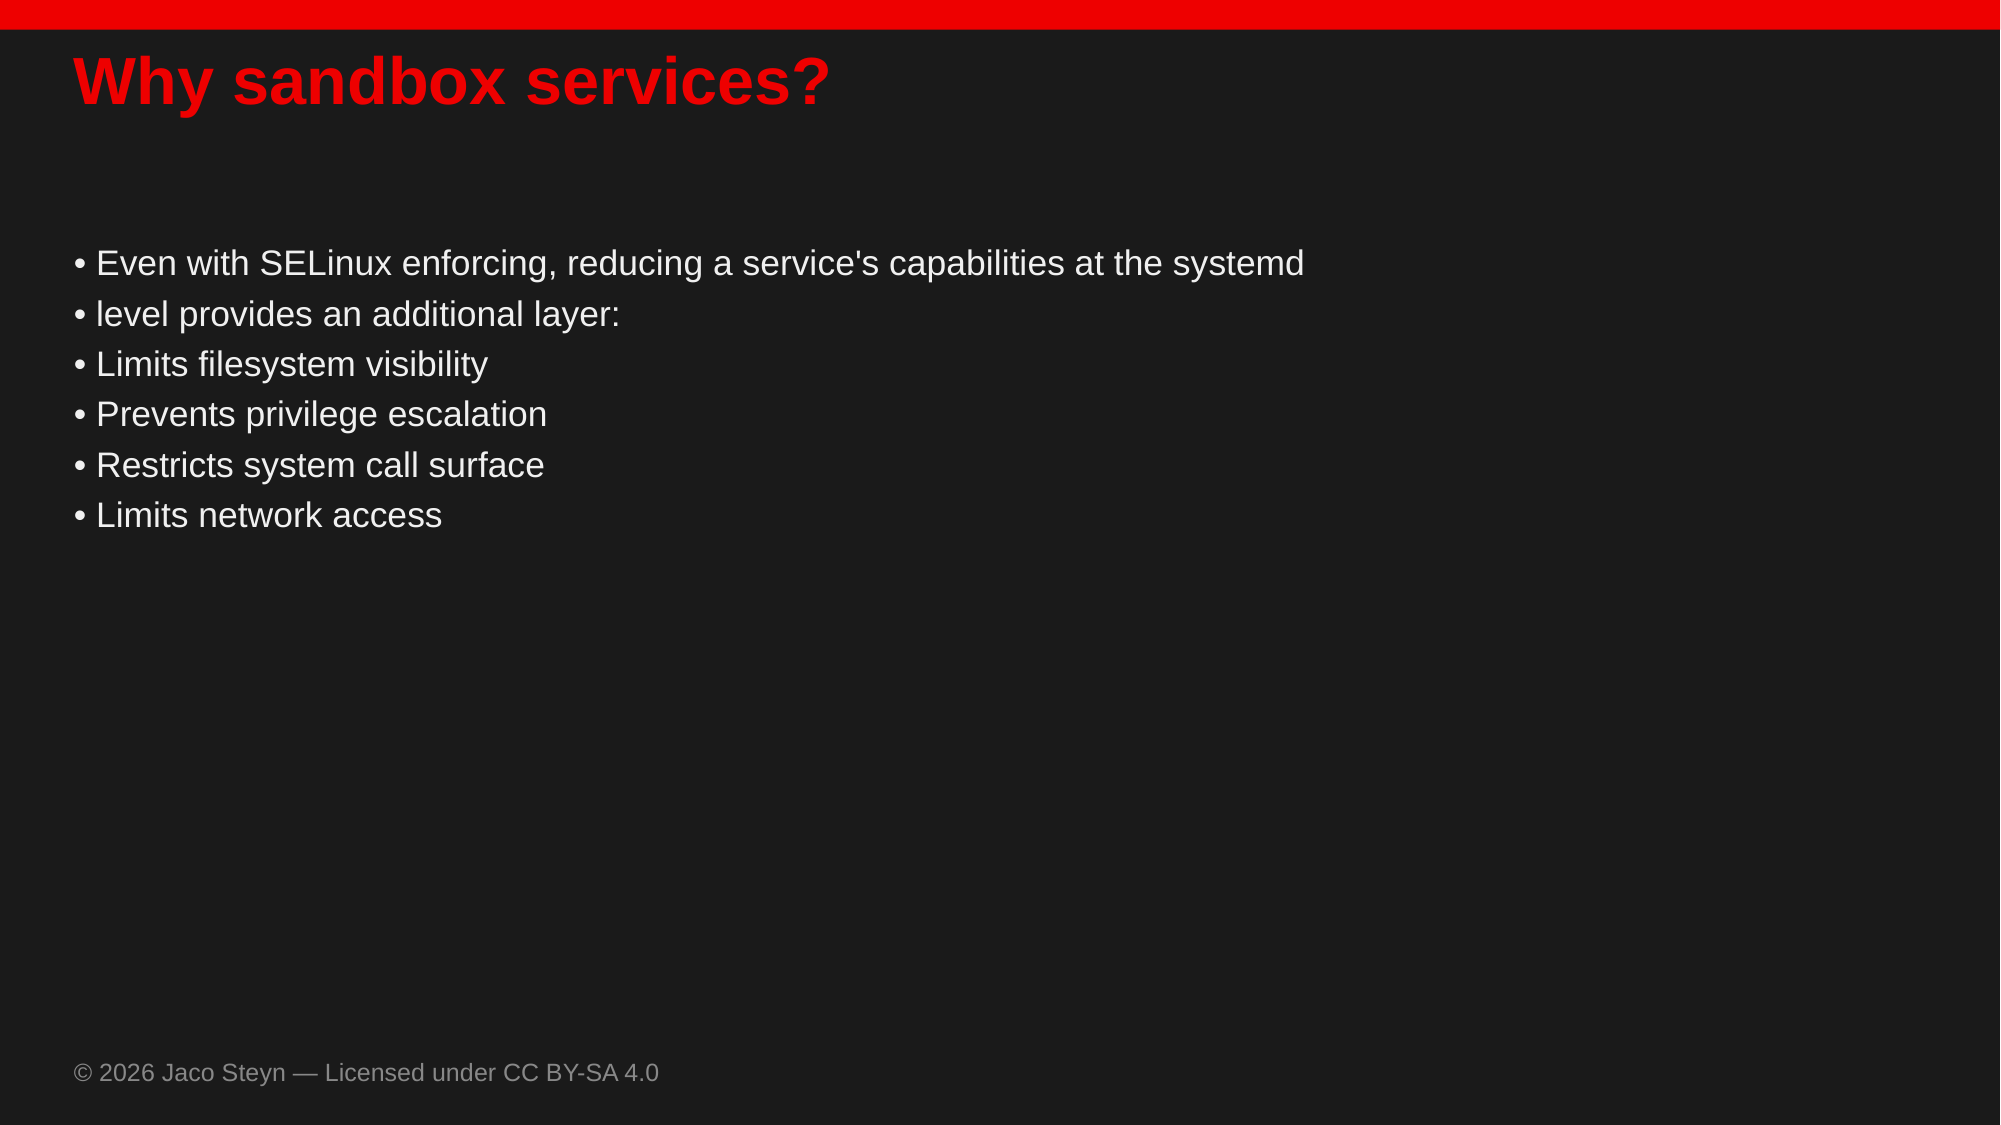

Why sandbox services?
• Even with SELinux enforcing, reducing a service's capabilities at the systemd
• level provides an additional layer:
• Limits filesystem visibility
• Prevents privilege escalation
• Restricts system call surface
• Limits network access
© 2026 Jaco Steyn — Licensed under CC BY-SA 4.0